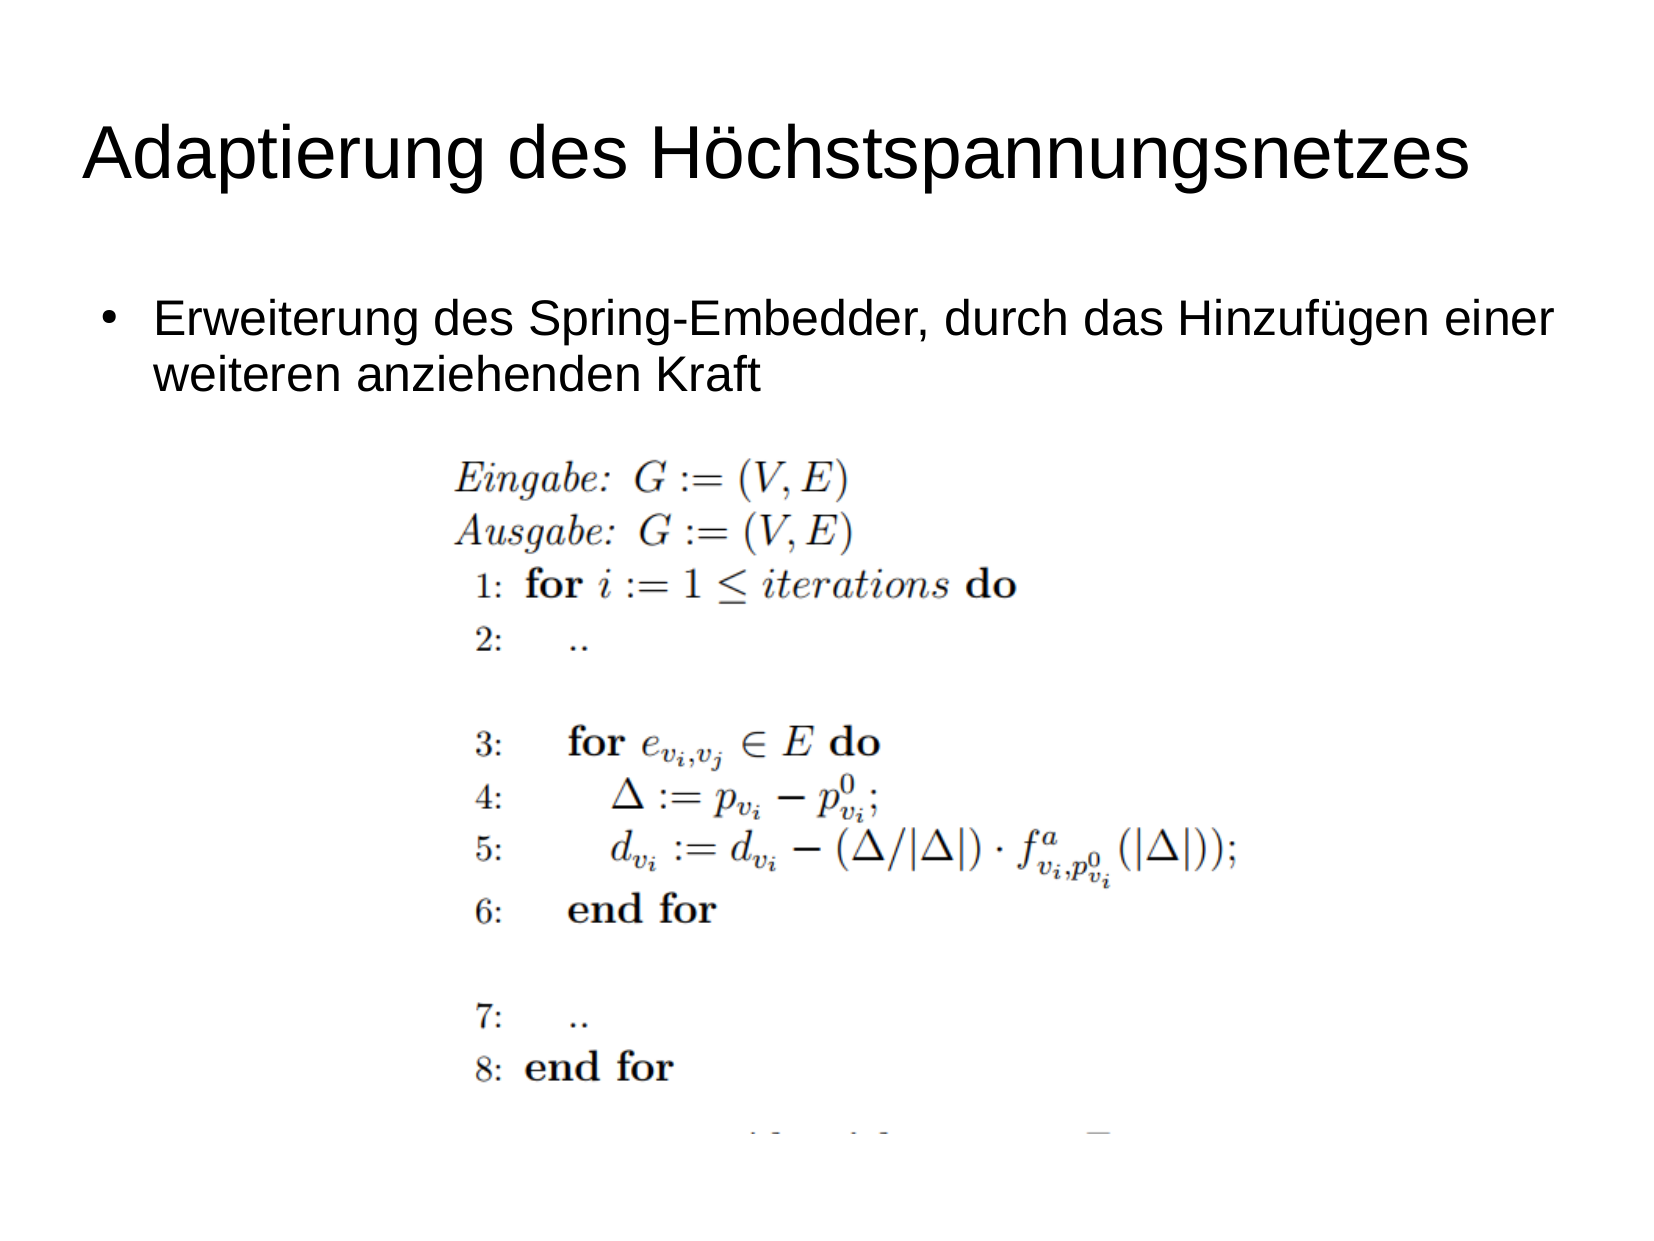

# Adaptierung des Höchstspannungsnetzes
Erweiterung des Spring-Embedder, durch das Hinzufügen einer weiteren anziehenden Kraft